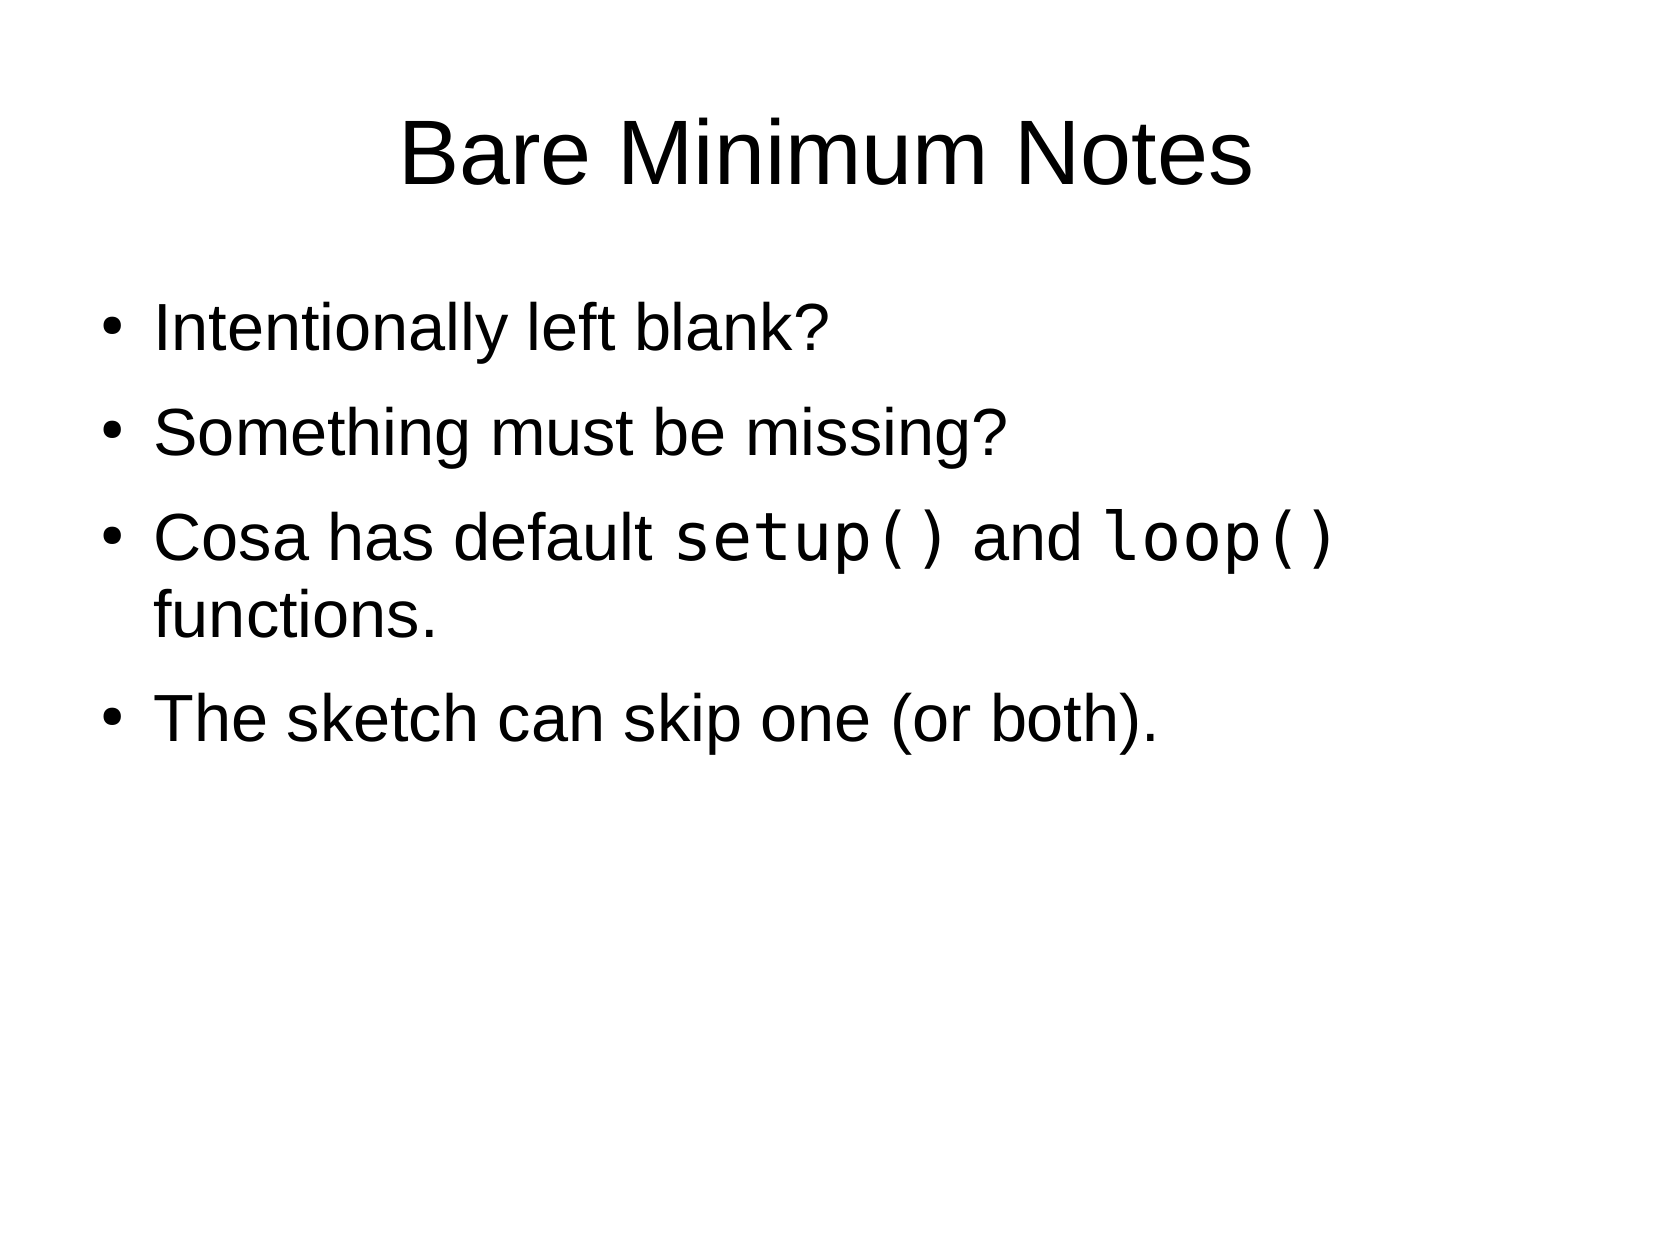

# Bare Minimum Notes
Intentionally left blank?
Something must be missing?
Cosa has default setup() and loop() functions.
The sketch can skip one (or both).